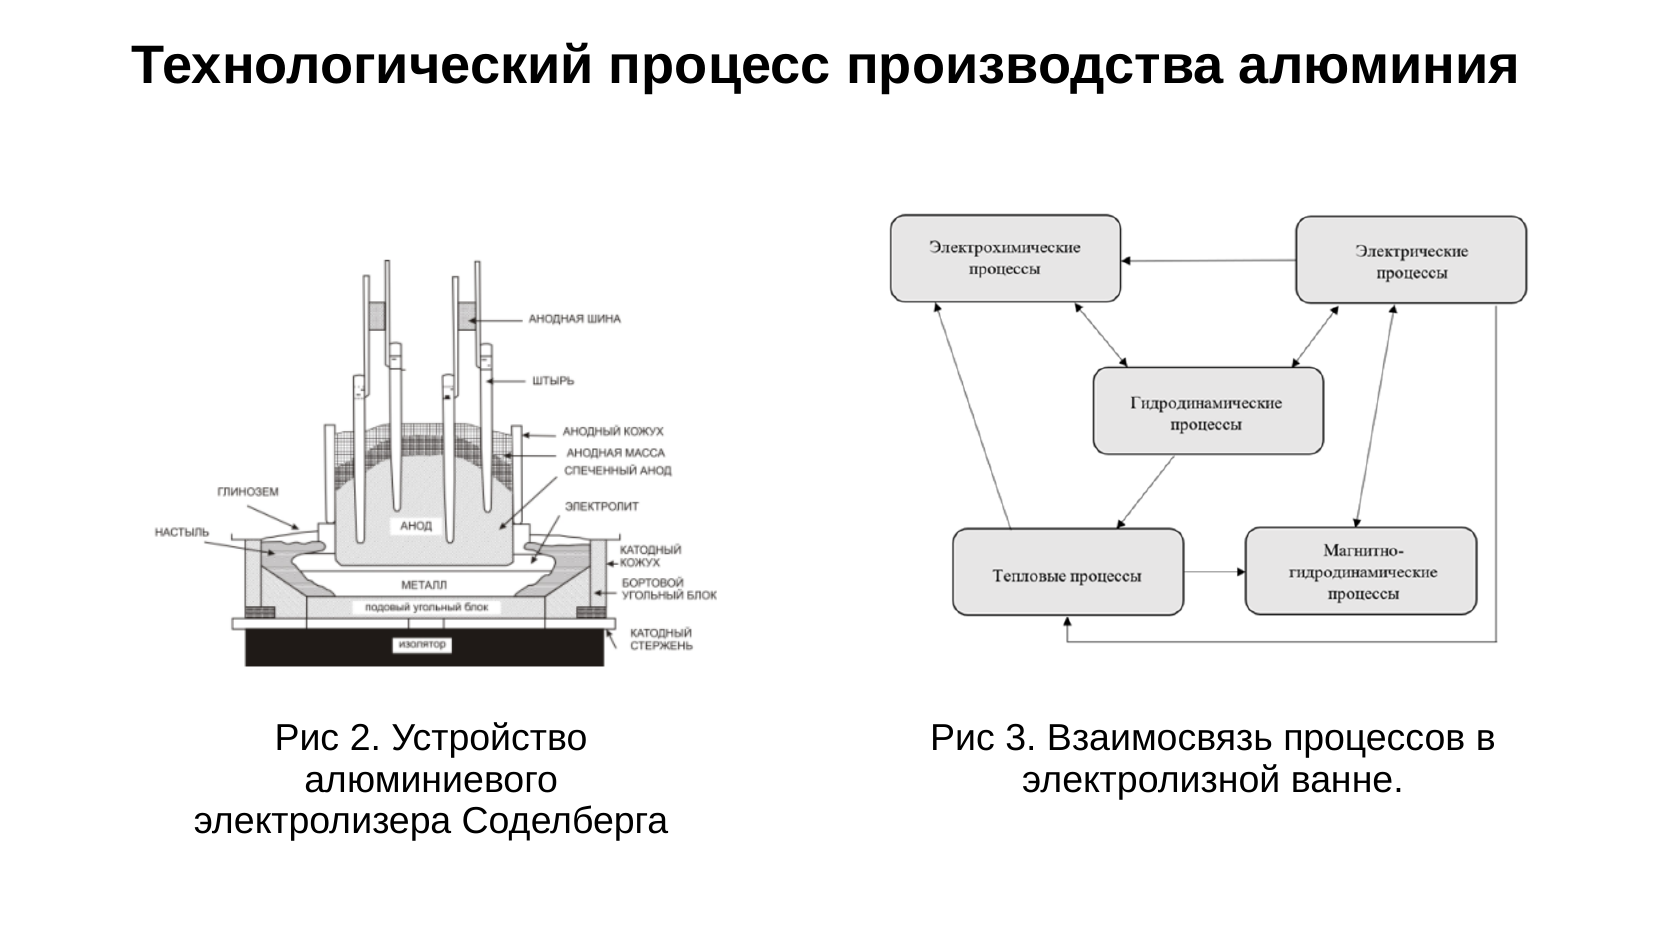

# Технологический процесс производства алюминия
Рис 2. Устройство алюминиевого электролизера Соделберга
Рис 3. Взаимосвязь процессов в электролизной ванне.